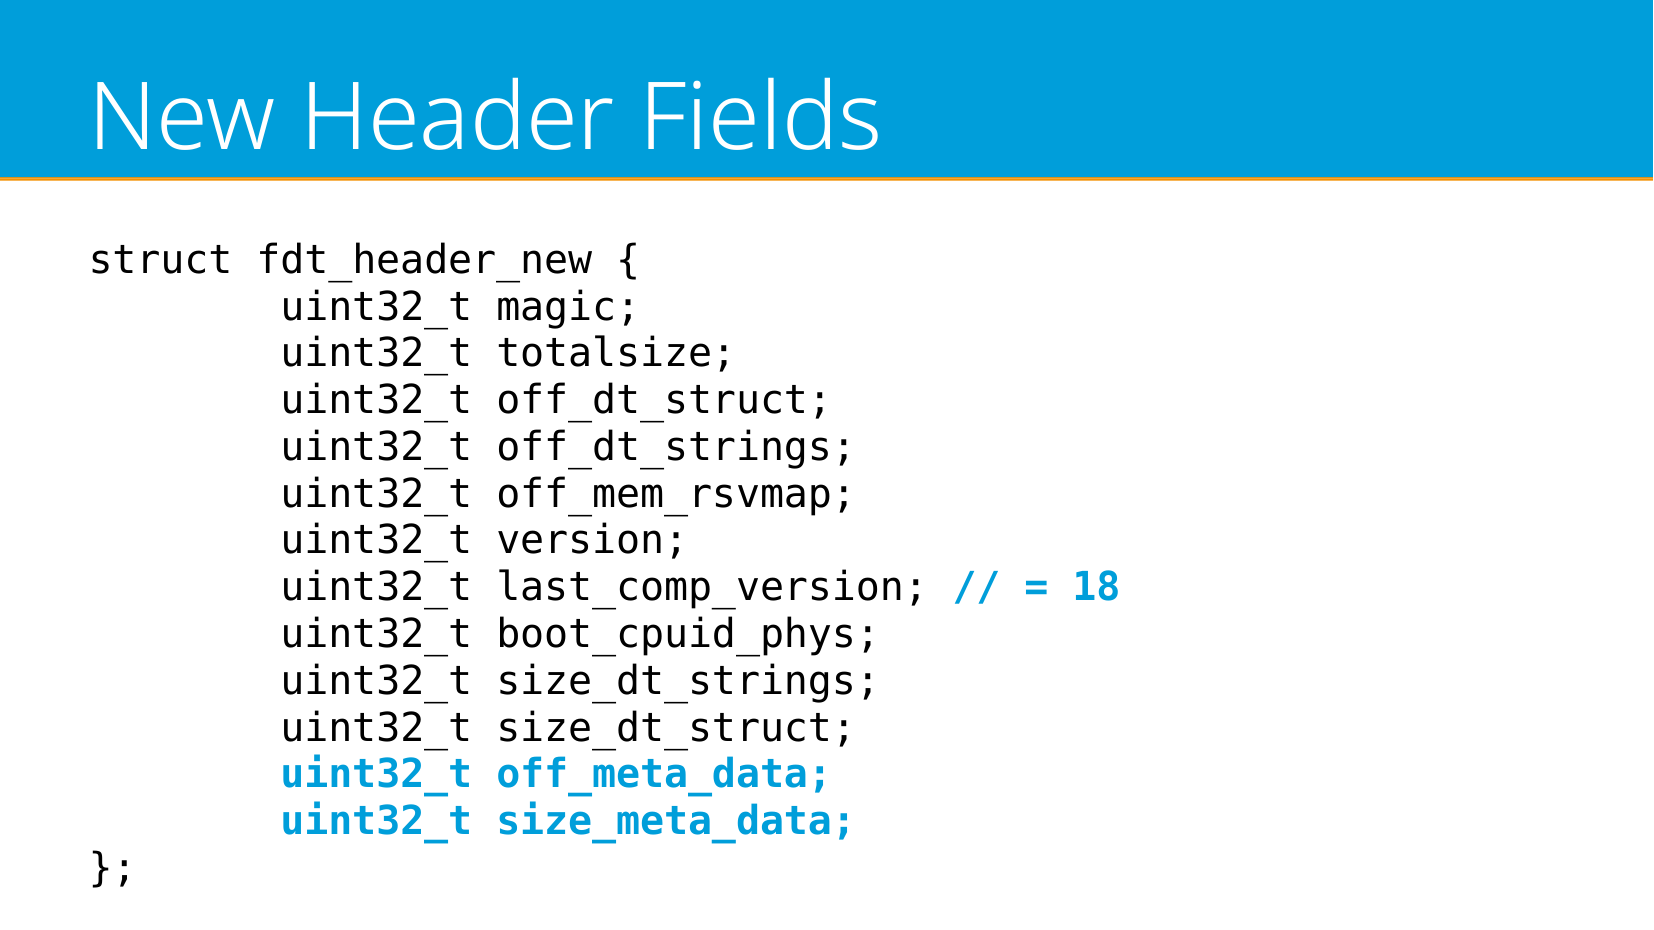

# New Header Fields
struct fdt_header_new {
        uint32_t magic;
        uint32_t totalsize;
        uint32_t off_dt_struct;
        uint32_t off_dt_strings;
        uint32_t off_mem_rsvmap;
        uint32_t version;
        uint32_t last_comp_version; // = 18
        uint32_t boot_cpuid_phys;
        uint32_t size_dt_strings;
        uint32_t size_dt_struct;
        uint32_t off_meta_data;
        uint32_t size_meta_data;
};